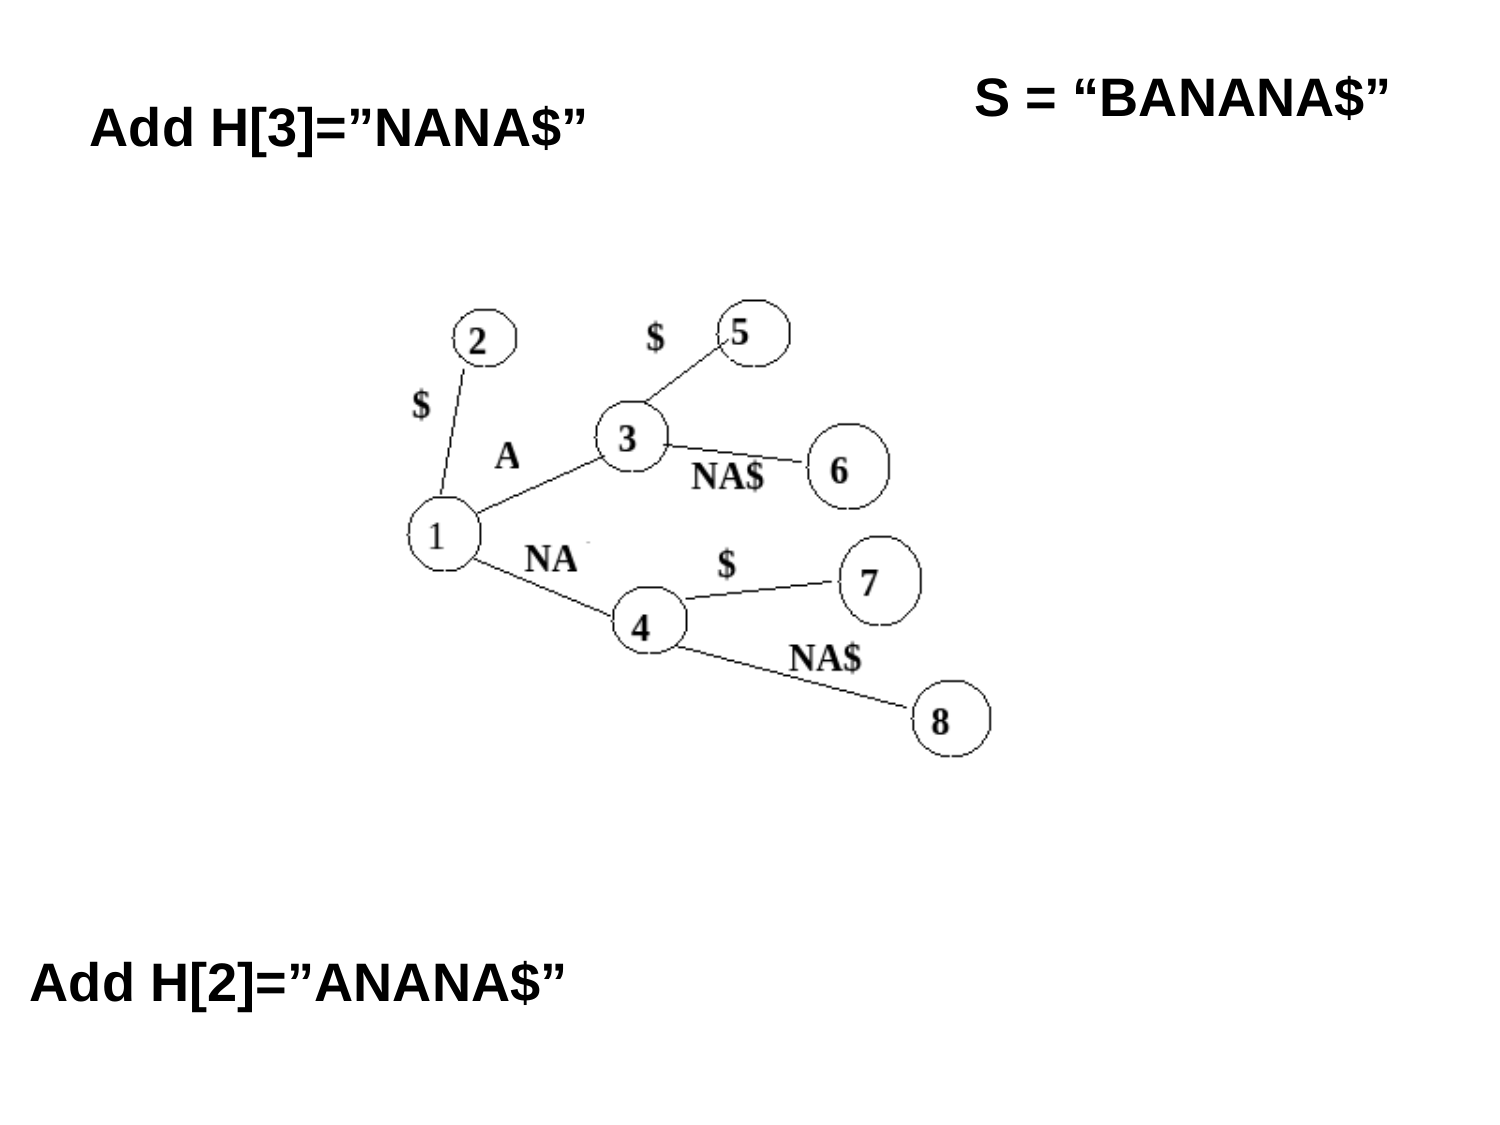

S = “BANANA$”
Add H[3]=”NANA$”
Add H[2]=”ANANA$”